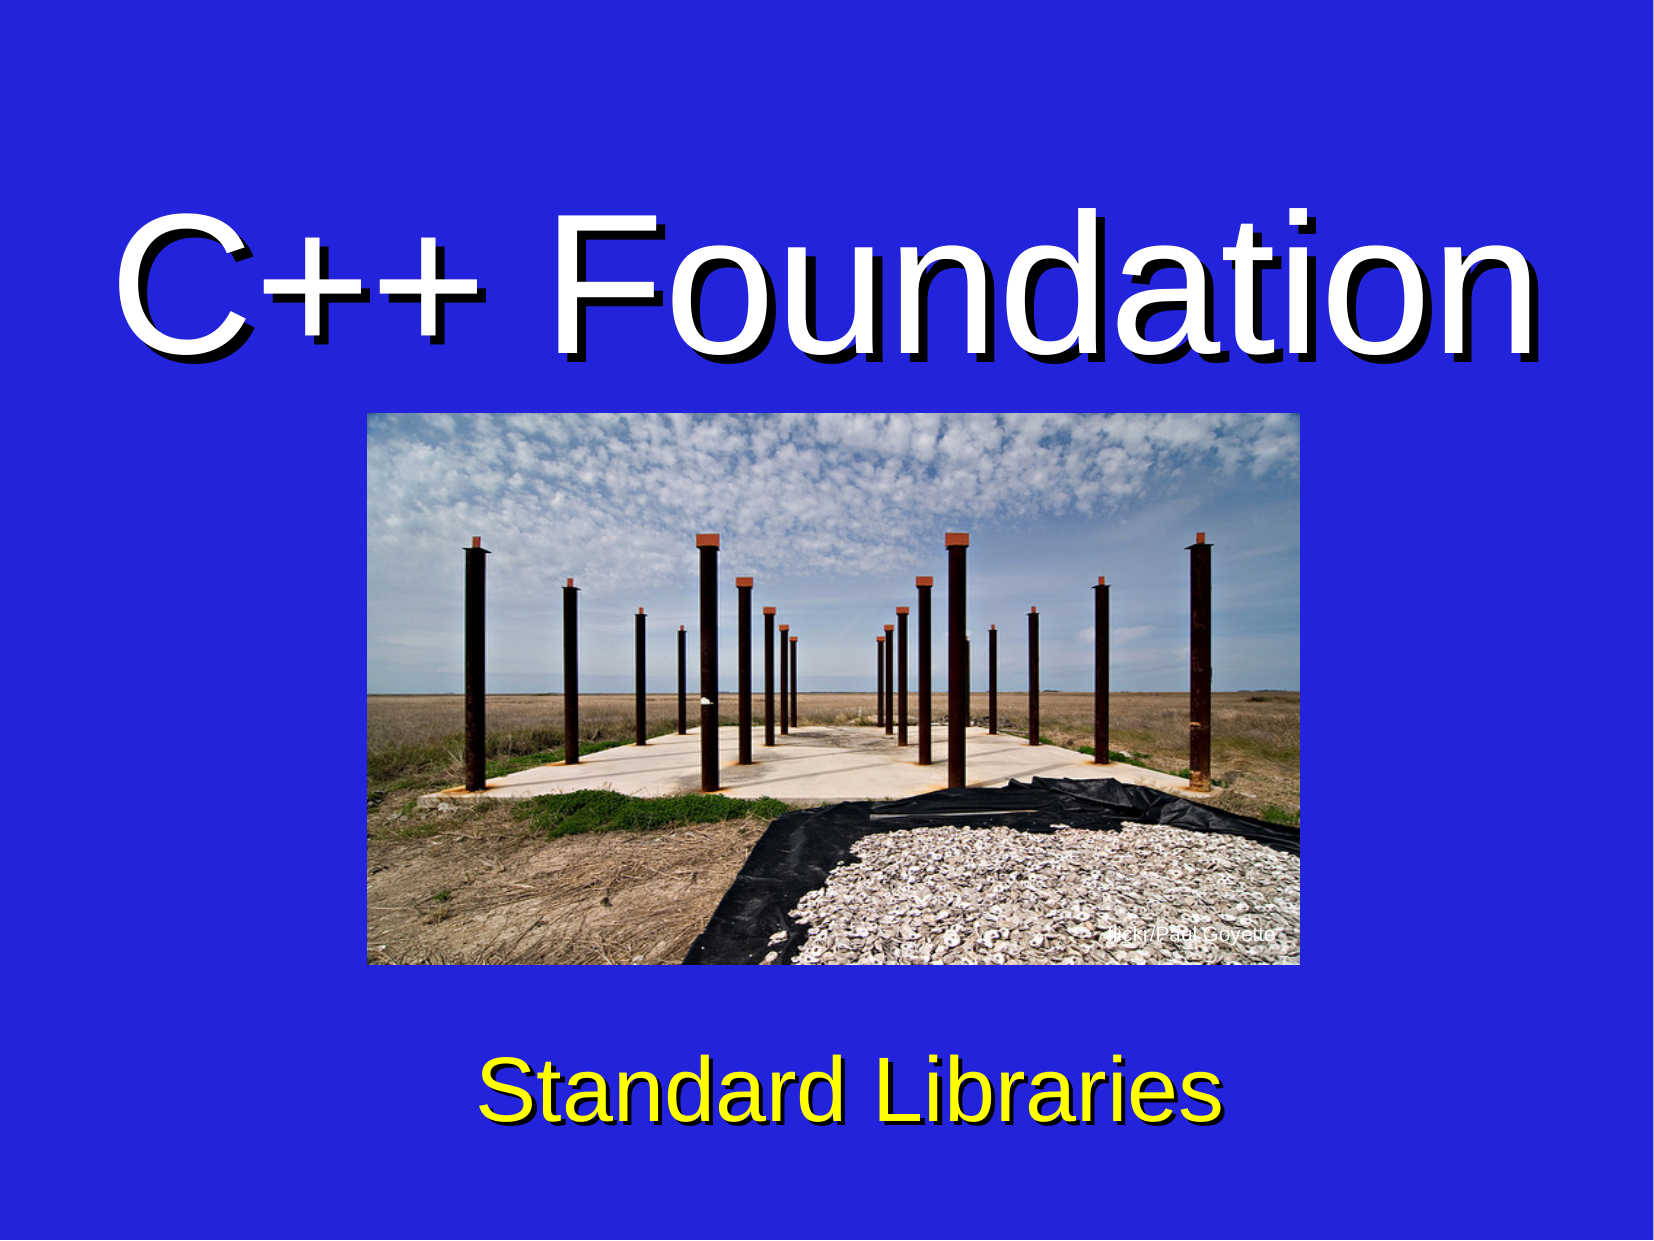

#
C++ Foundation
flickr/Paul Goyette
Standard Libraries